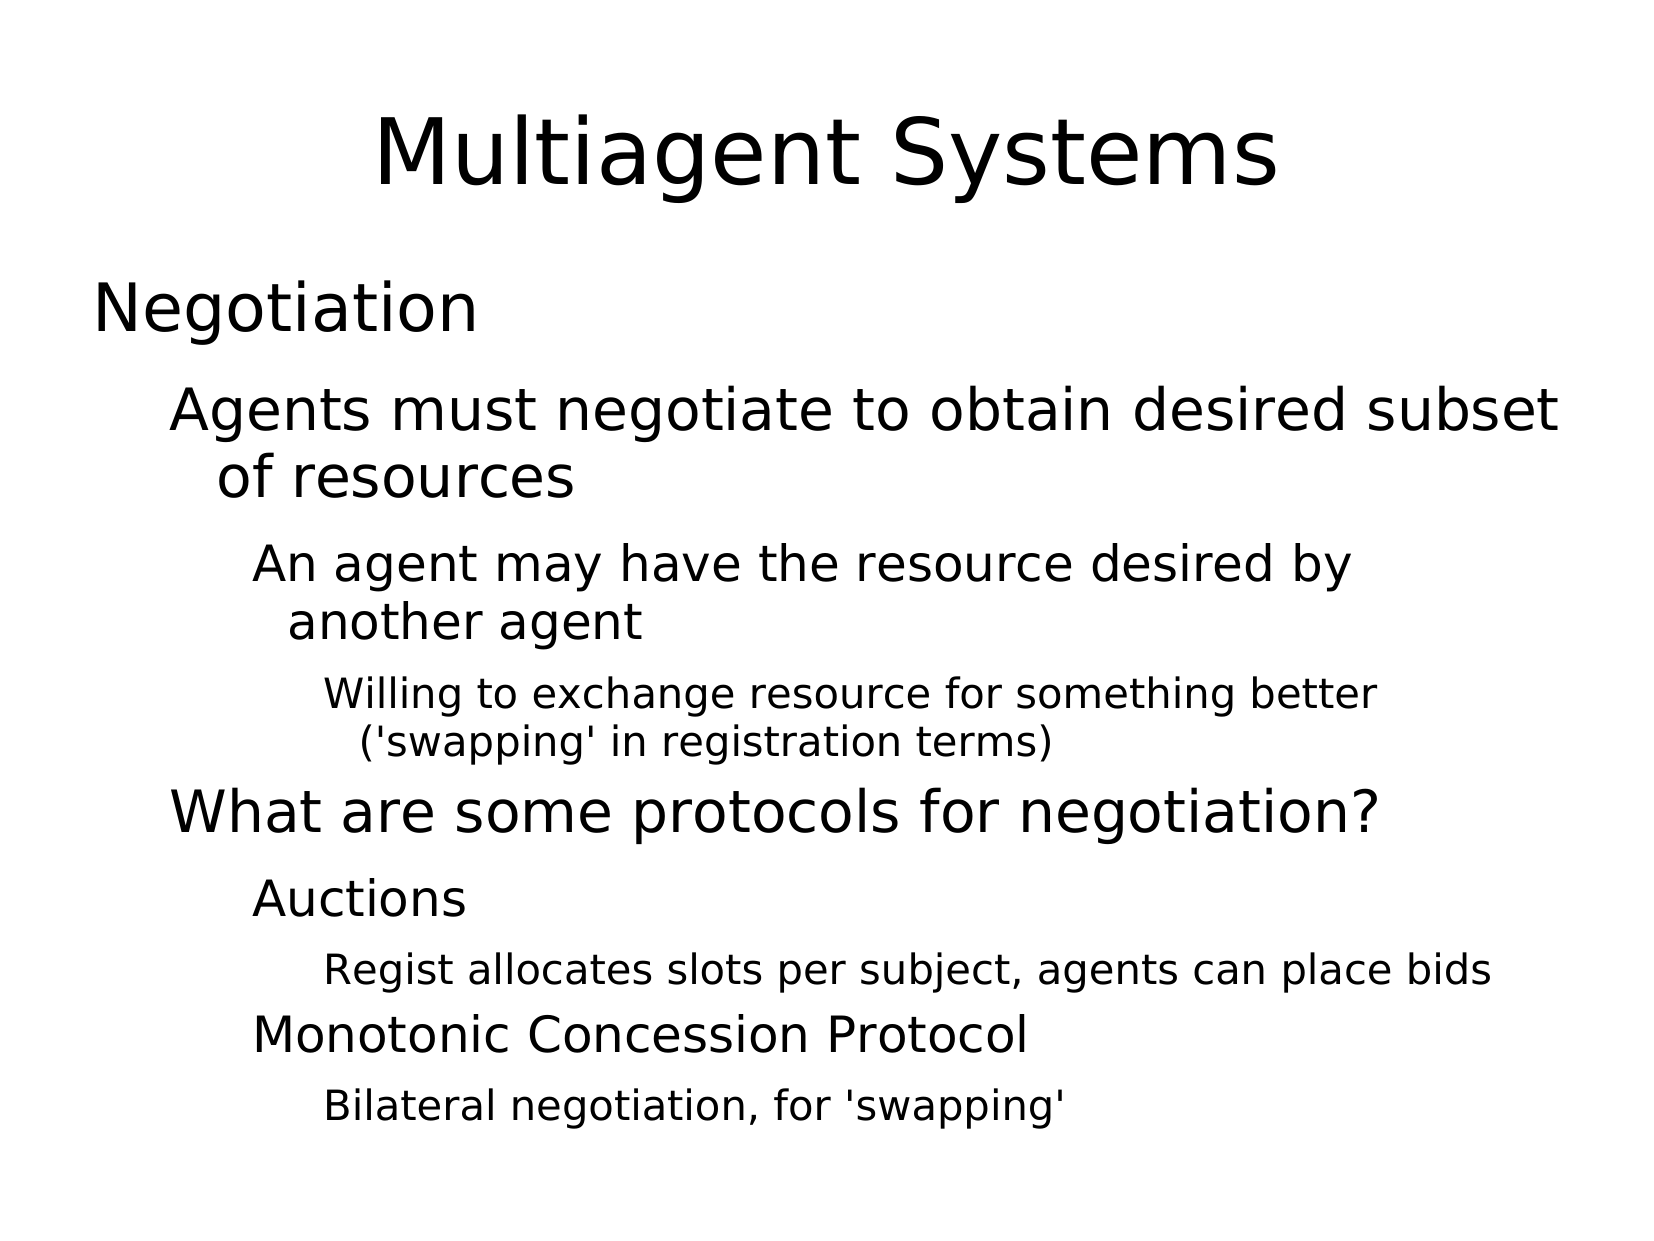

# Multiagent Systems
Negotiation
Agents must negotiate to obtain desired subset of resources
An agent may have the resource desired by another agent
Willing to exchange resource for something better ('swapping' in registration terms)
What are some protocols for negotiation?
Auctions
Regist allocates slots per subject, agents can place bids
Monotonic Concession Protocol
Bilateral negotiation, for 'swapping'